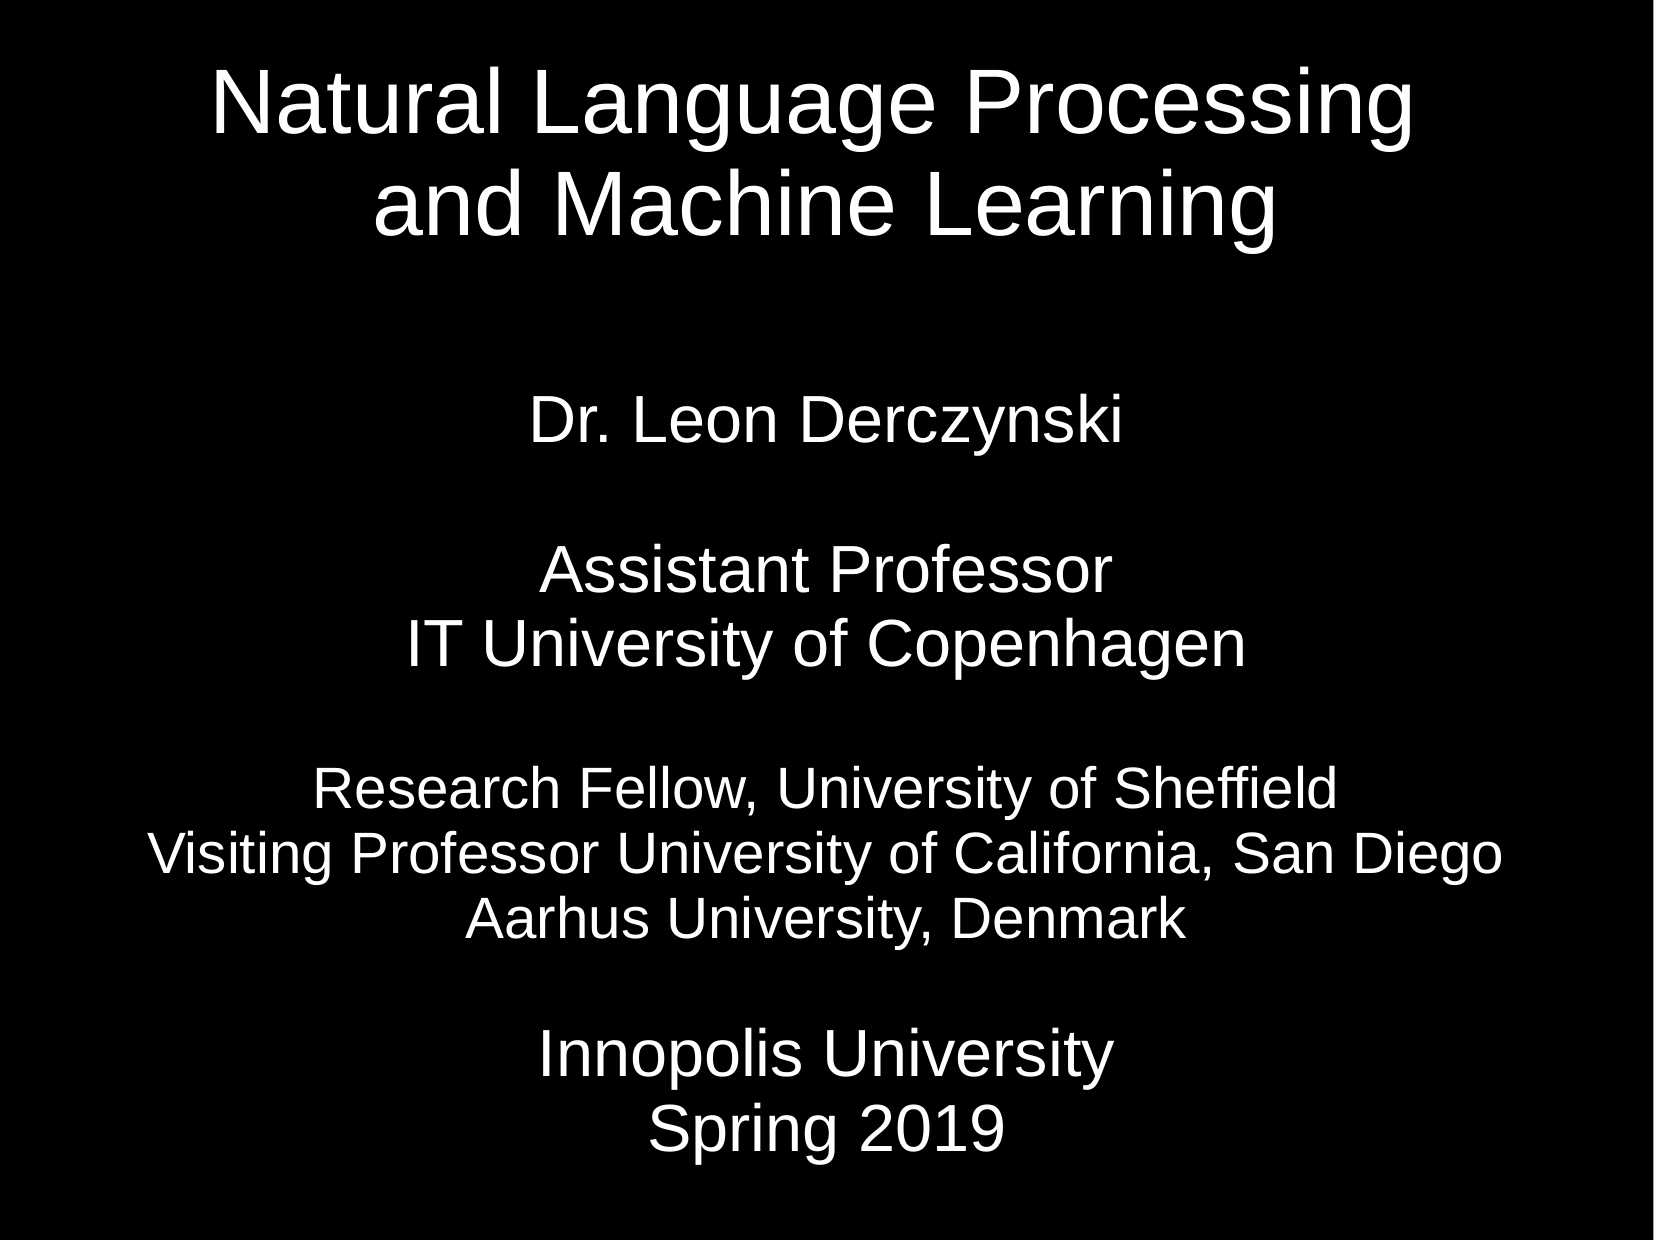

# Natural Language Processing and Machine Learning
Dr. Leon Derczynski
Assistant Professor
IT University of Copenhagen
Research Fellow, University of Sheffield
Visiting Professor University of California, San Diego
Aarhus University, Denmark
Innopolis University
Spring 2019